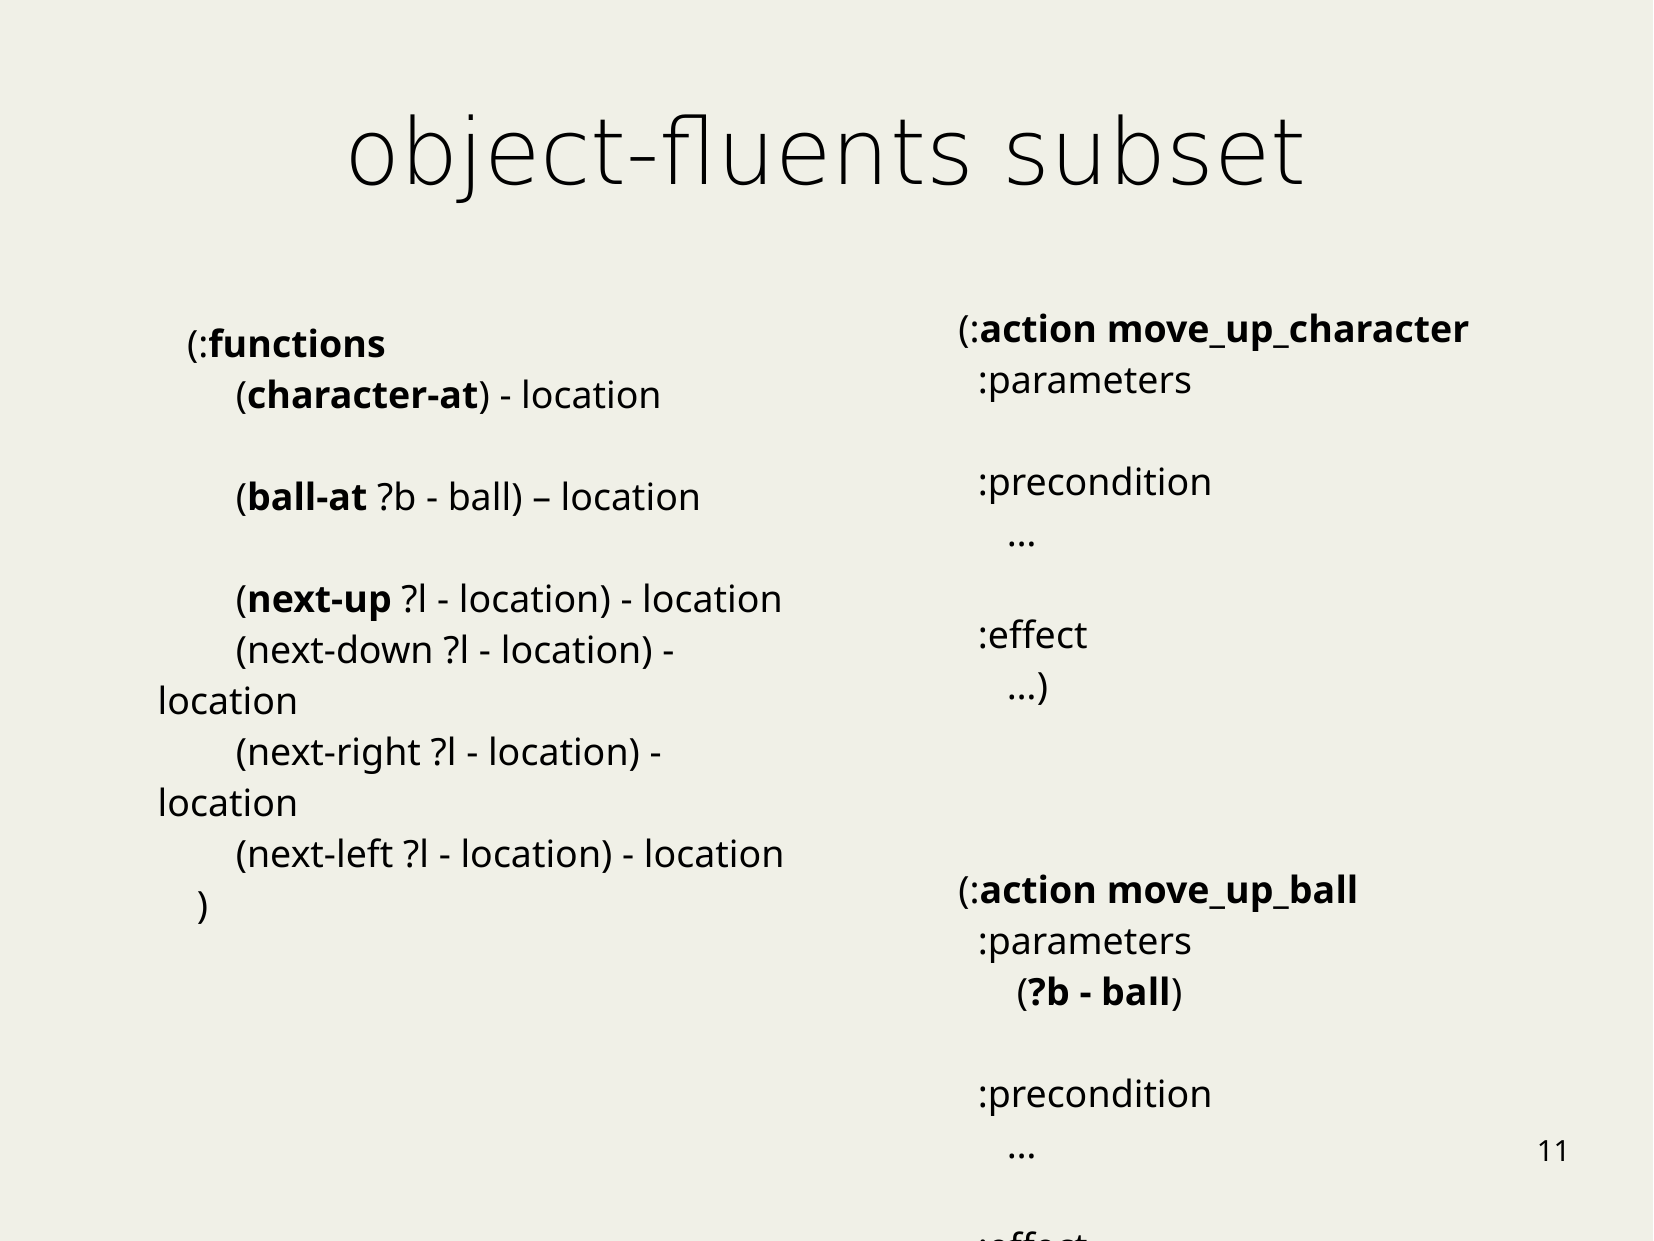

# object-fluents subset
 (:action move_up_character
 :parameters
 :precondition
 …
 :effect
 …)
 (:action move_up_ball
 :parameters
 (?b - ball)
 :precondition
 …
 :effect
 …)
 (:functions
 (character-at) - location
 (ball-at ?b - ball) – location
 (next-up ?l - location) - location
 (next-down ?l - location) - location
 (next-right ?l - location) - location
 (next-left ?l - location) - location
 )
11